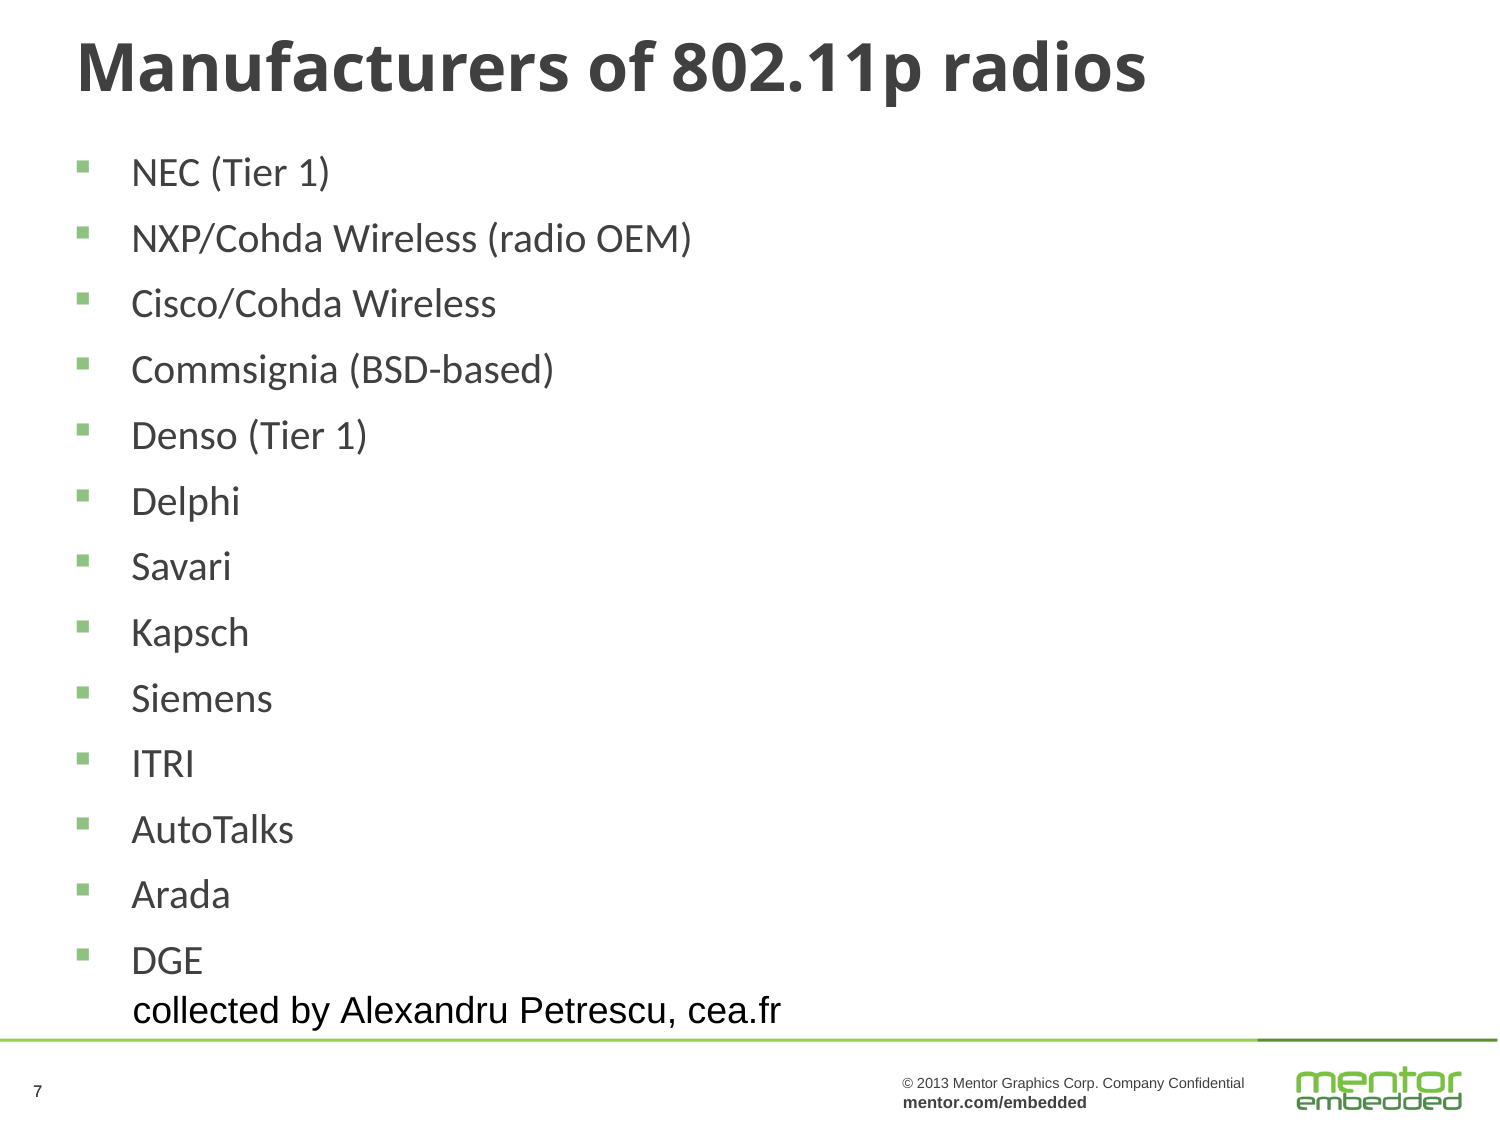

# Manufacturers of 802.11p radios
NEC (Tier 1)
NXP/Cohda Wireless (radio OEM)
Cisco/Cohda Wireless
Commsignia (BSD-based)
Denso (Tier 1)
Delphi
Savari
Kapsch
Siemens
ITRI
AutoTalks
Arada
DGE
collected by Alexandru Petrescu, cea.fr